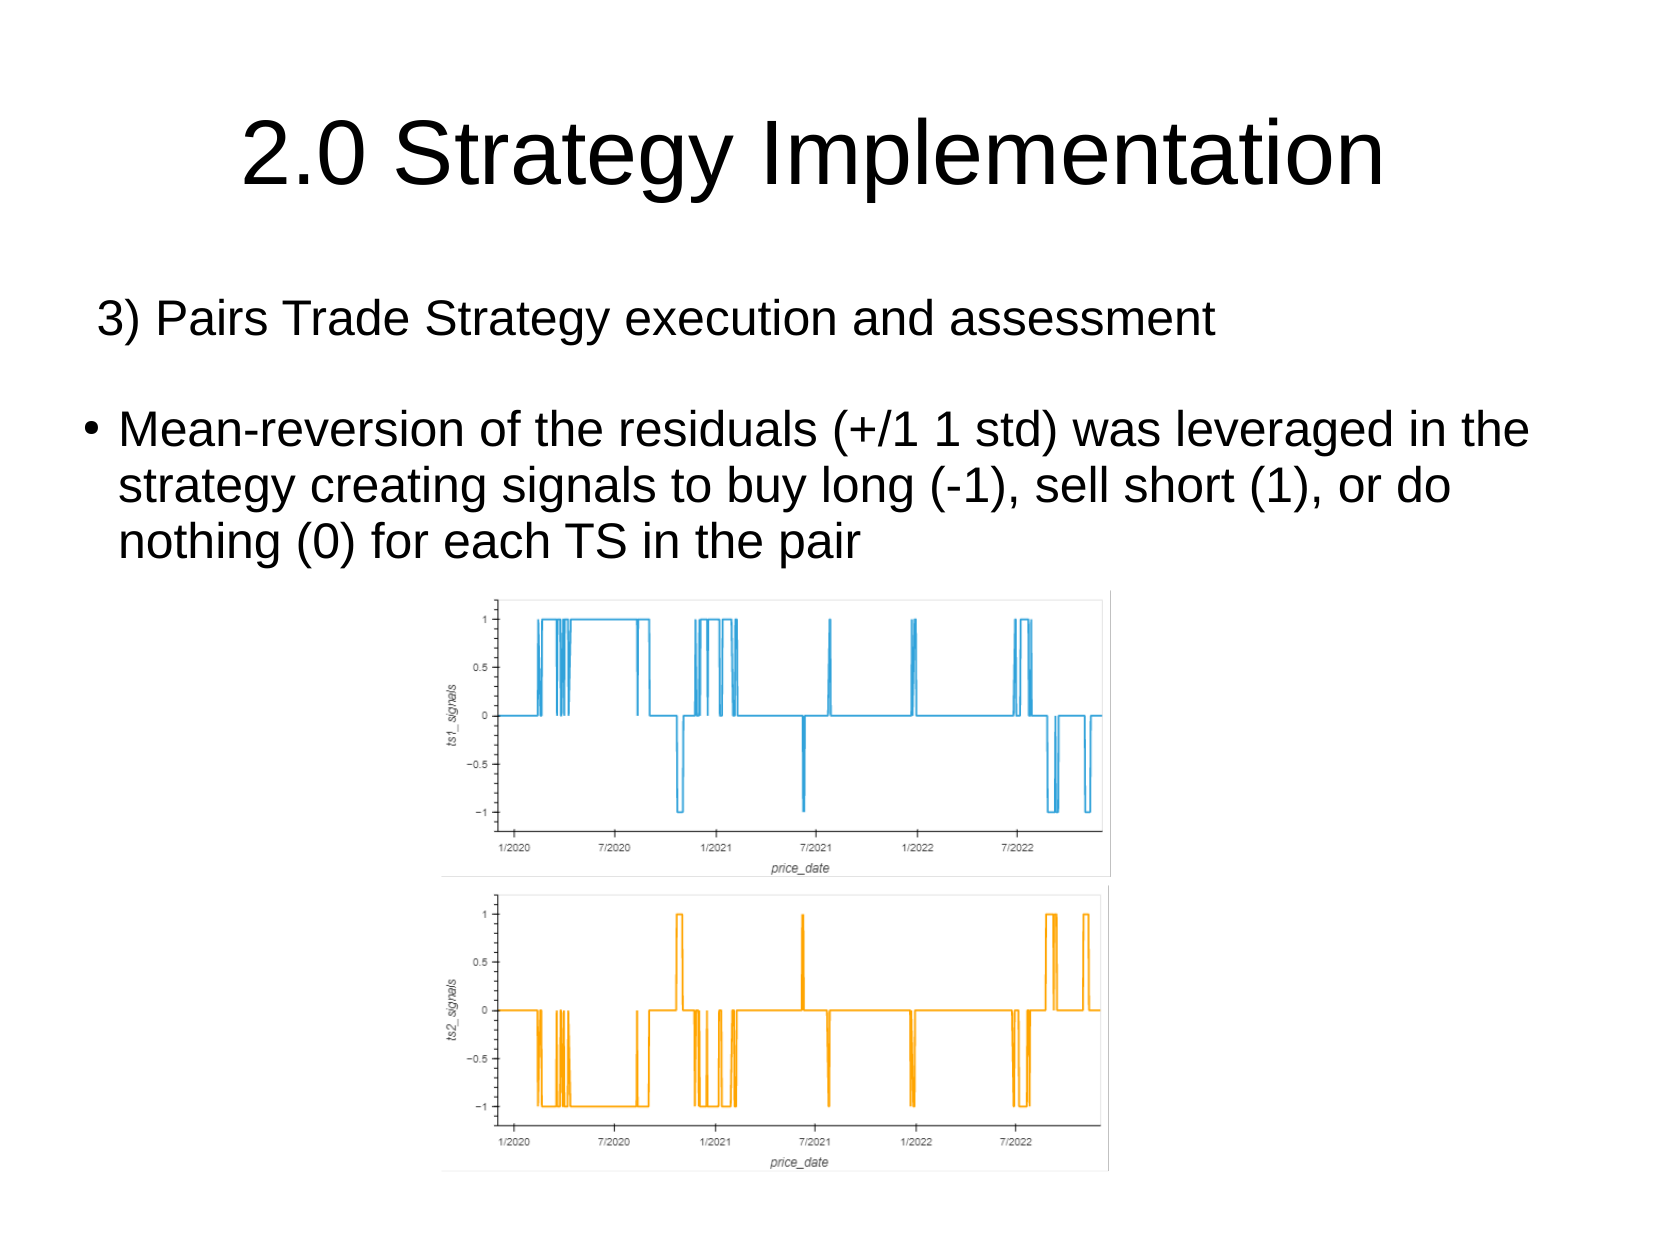

# 2.0 Strategy Implementation
 3) Pairs Trade Strategy execution and assessment
Mean-reversion of the residuals (+/1 1 std) was leveraged in the strategy creating signals to buy long (-1), sell short (1), or do nothing (0) for each TS in the pair